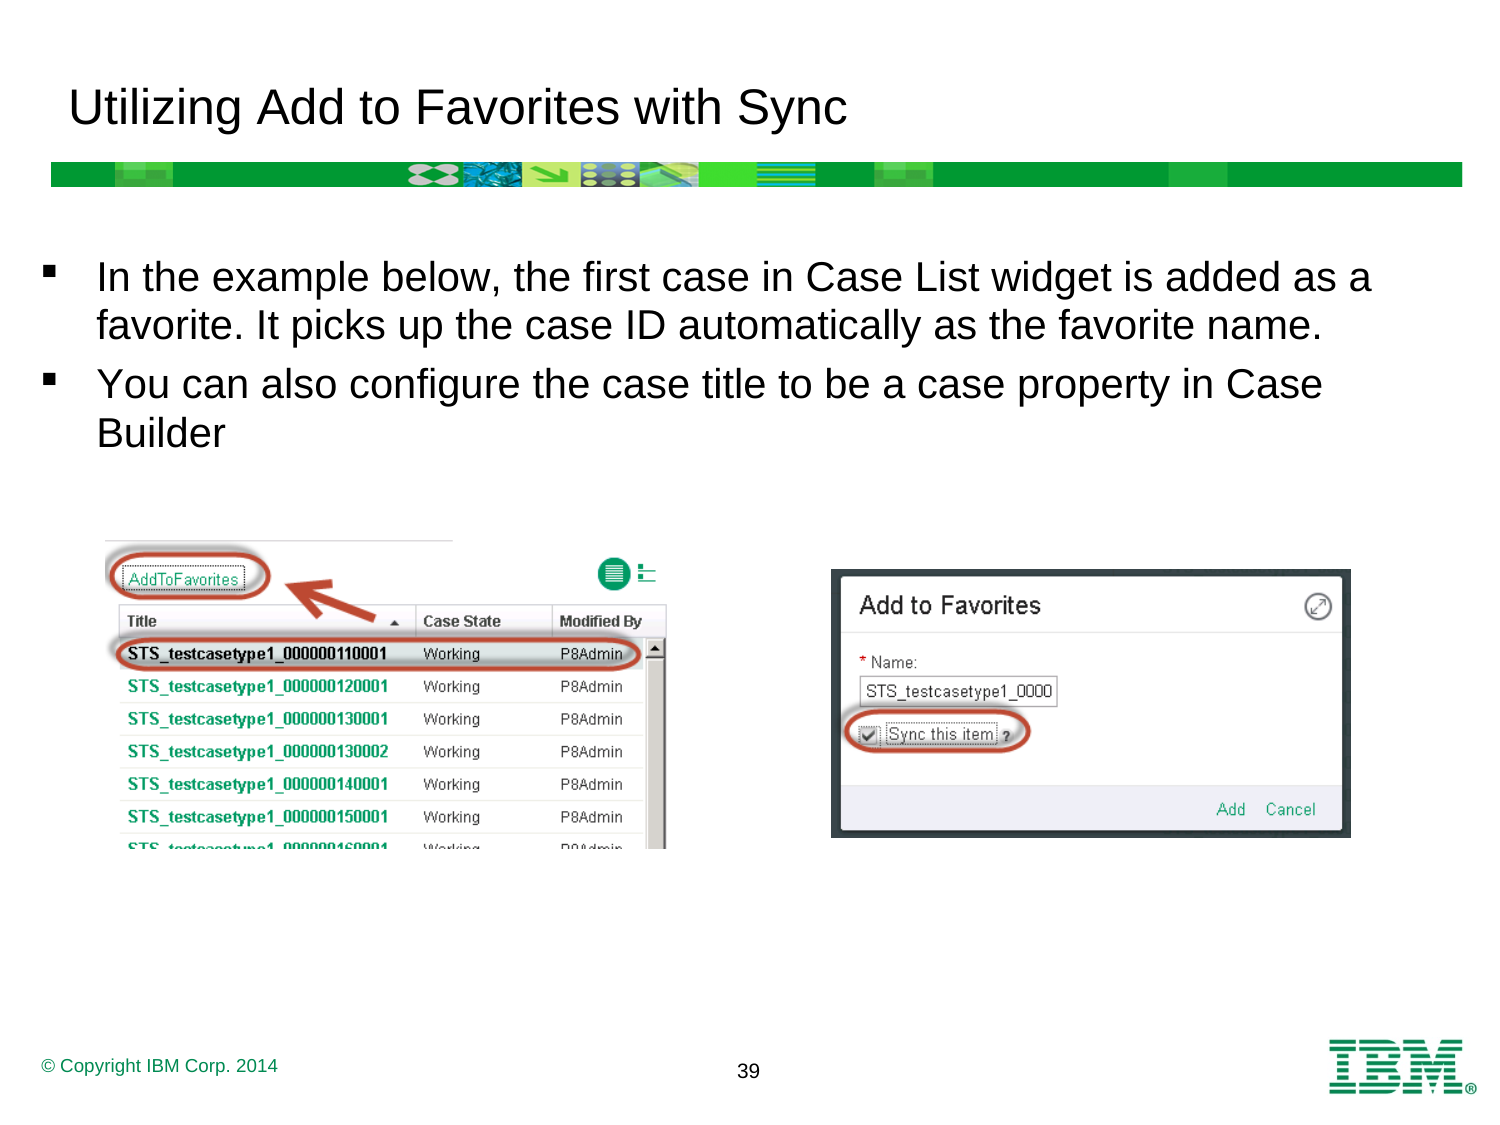

# Utilizing Add to Favorites with Sync
In the example below, the first case in Case List widget is added as a favorite. It picks up the case ID automatically as the favorite name.
You can also configure the case title to be a case property in Case Builder
39